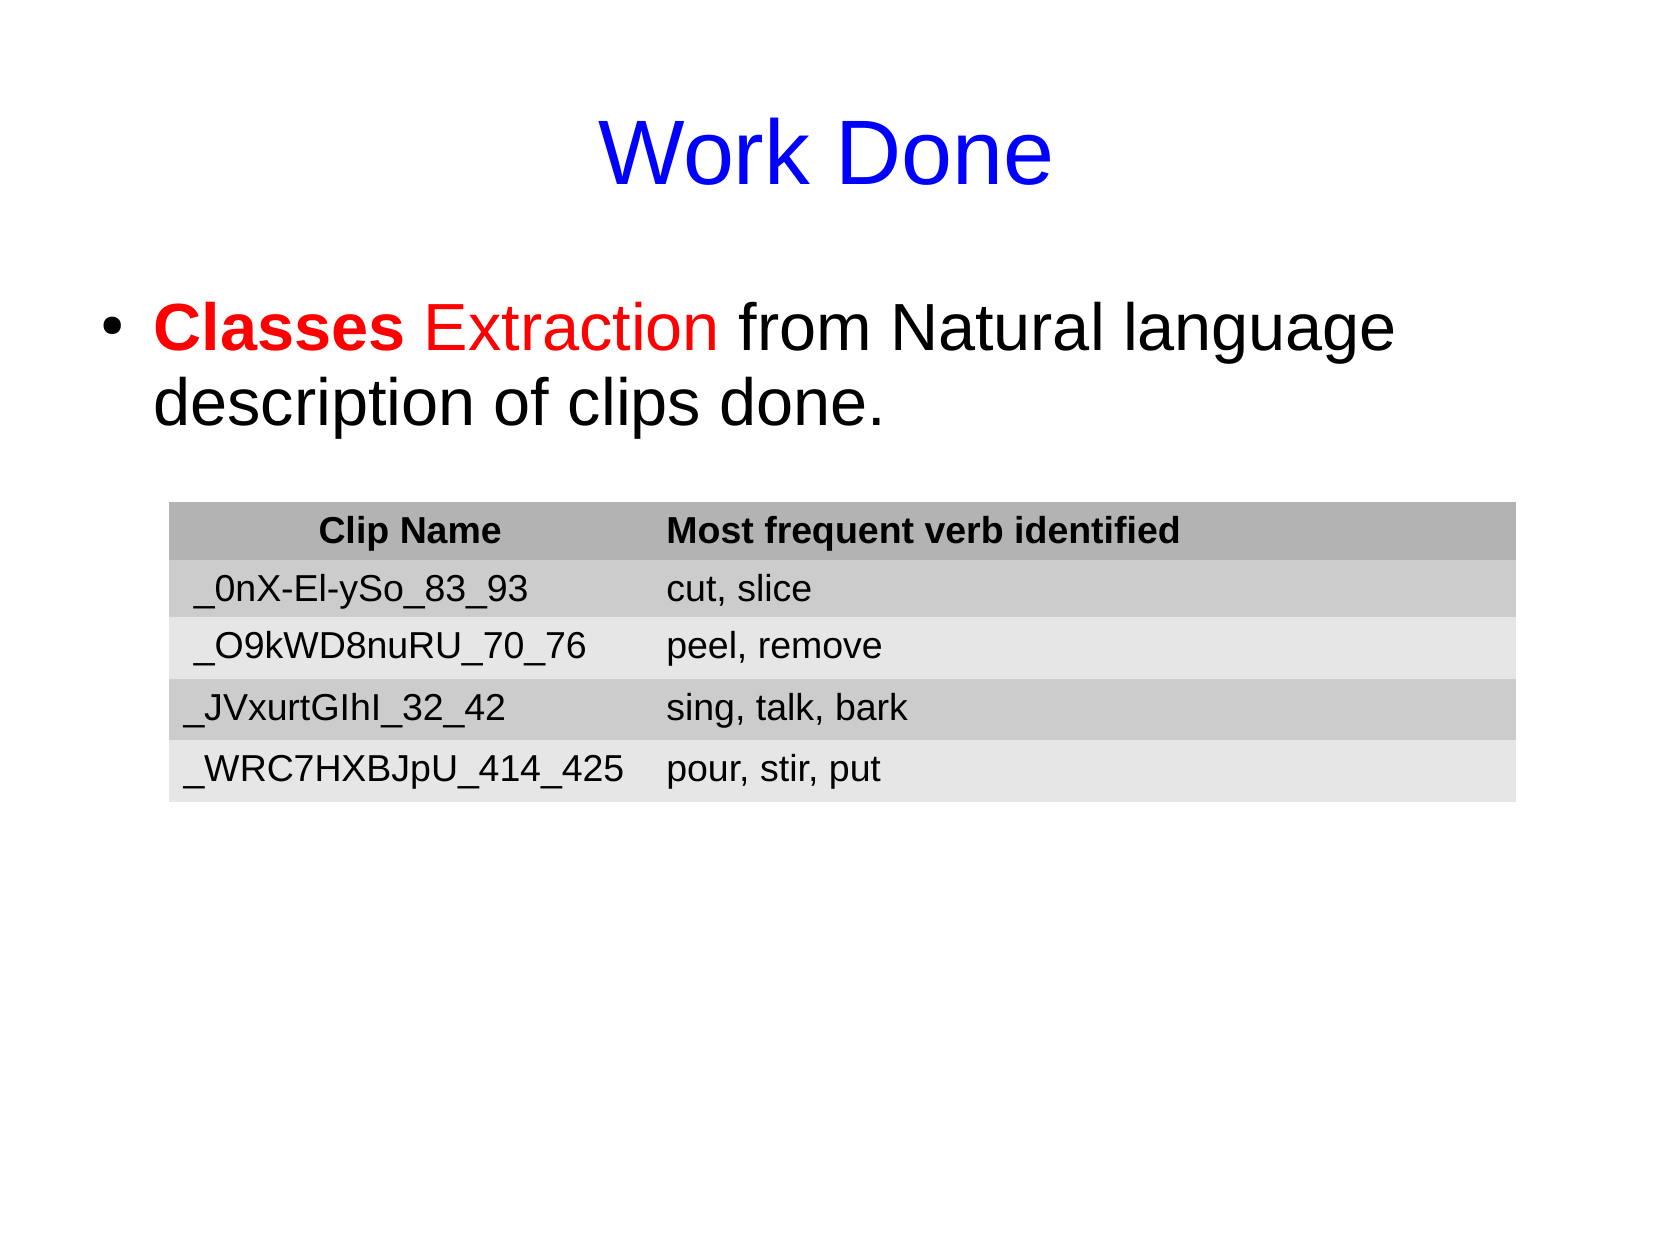

# Work Done
Classes Extraction from Natural language description of clips done.
| Clip Name | Most frequent verb identified |
| --- | --- |
| \_0nX-El-ySo\_83\_93 | cut, slice |
| \_O9kWD8nuRU\_70\_76 | peel, remove |
| \_JVxurtGIhI\_32\_42 | sing, talk, bark |
| \_WRC7HXBJpU\_414\_425 | pour, stir, put |